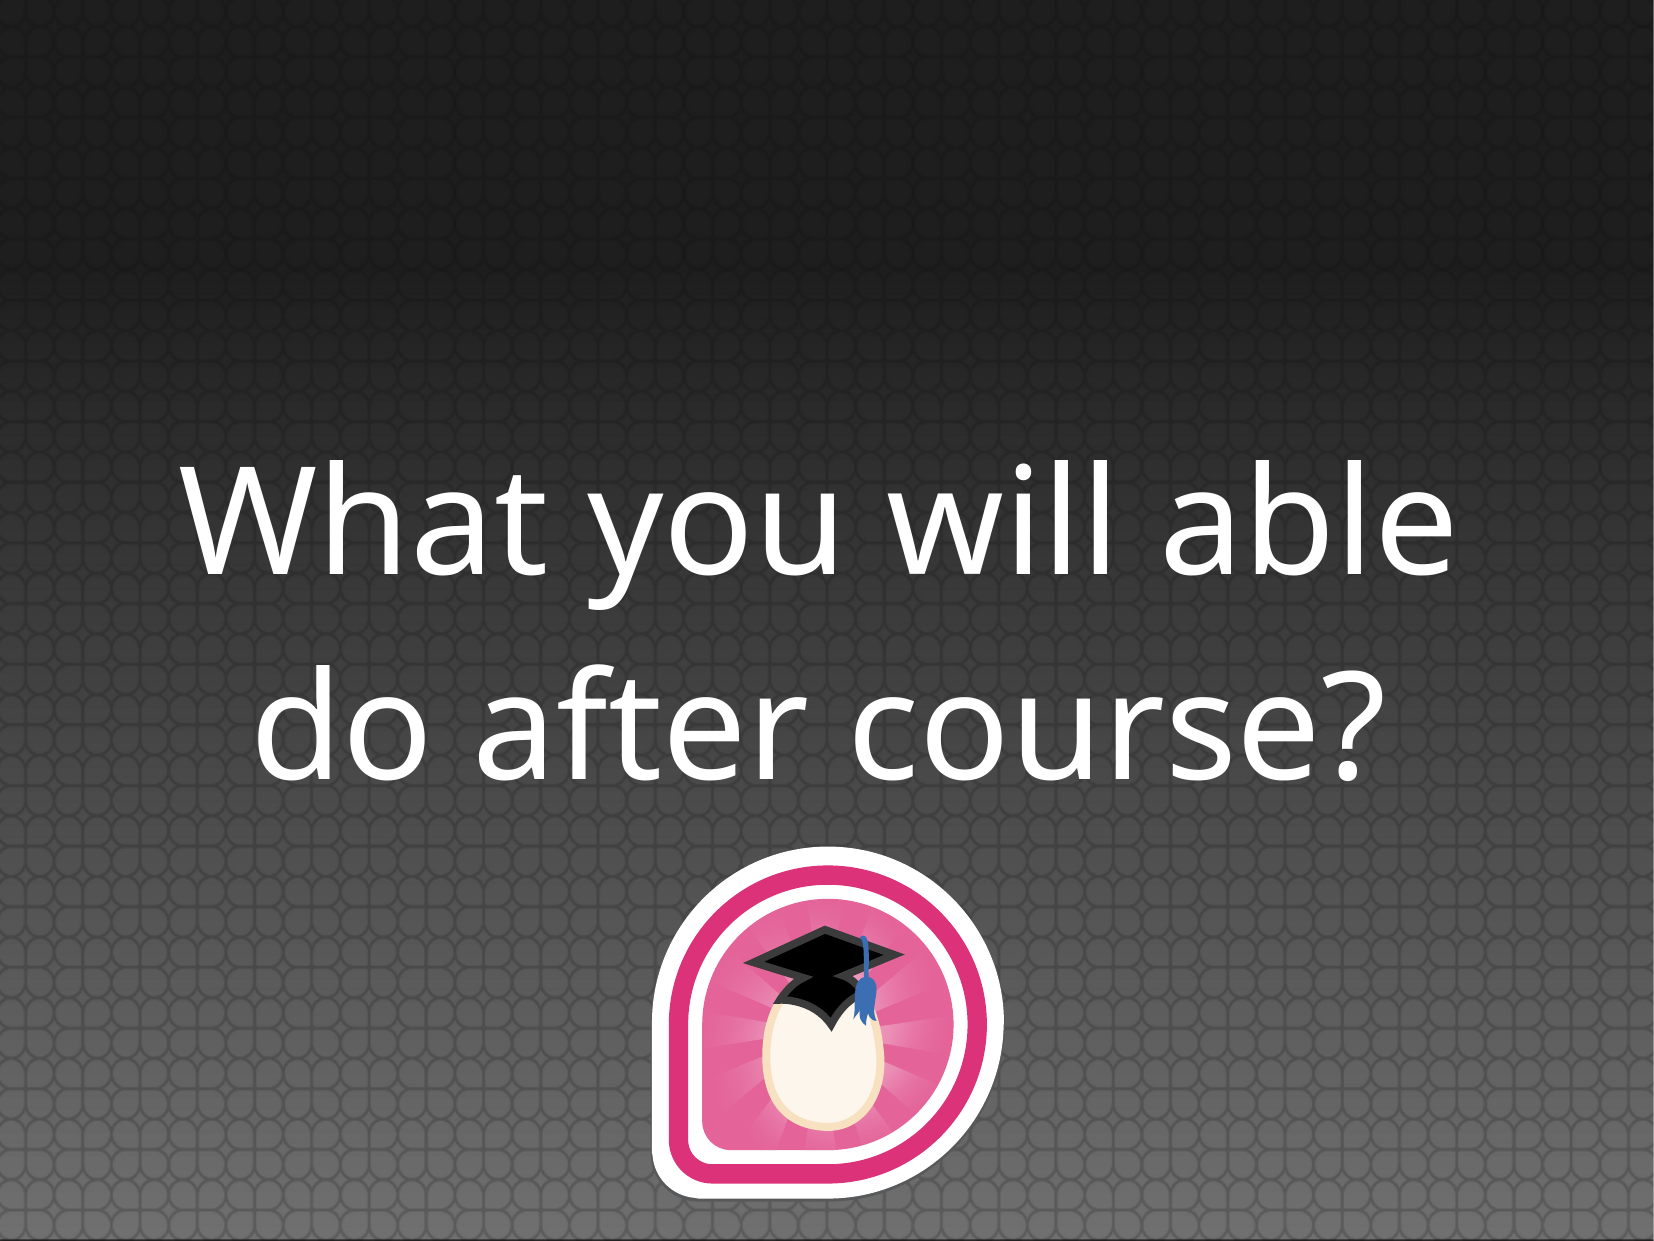

# What you will able do after course?